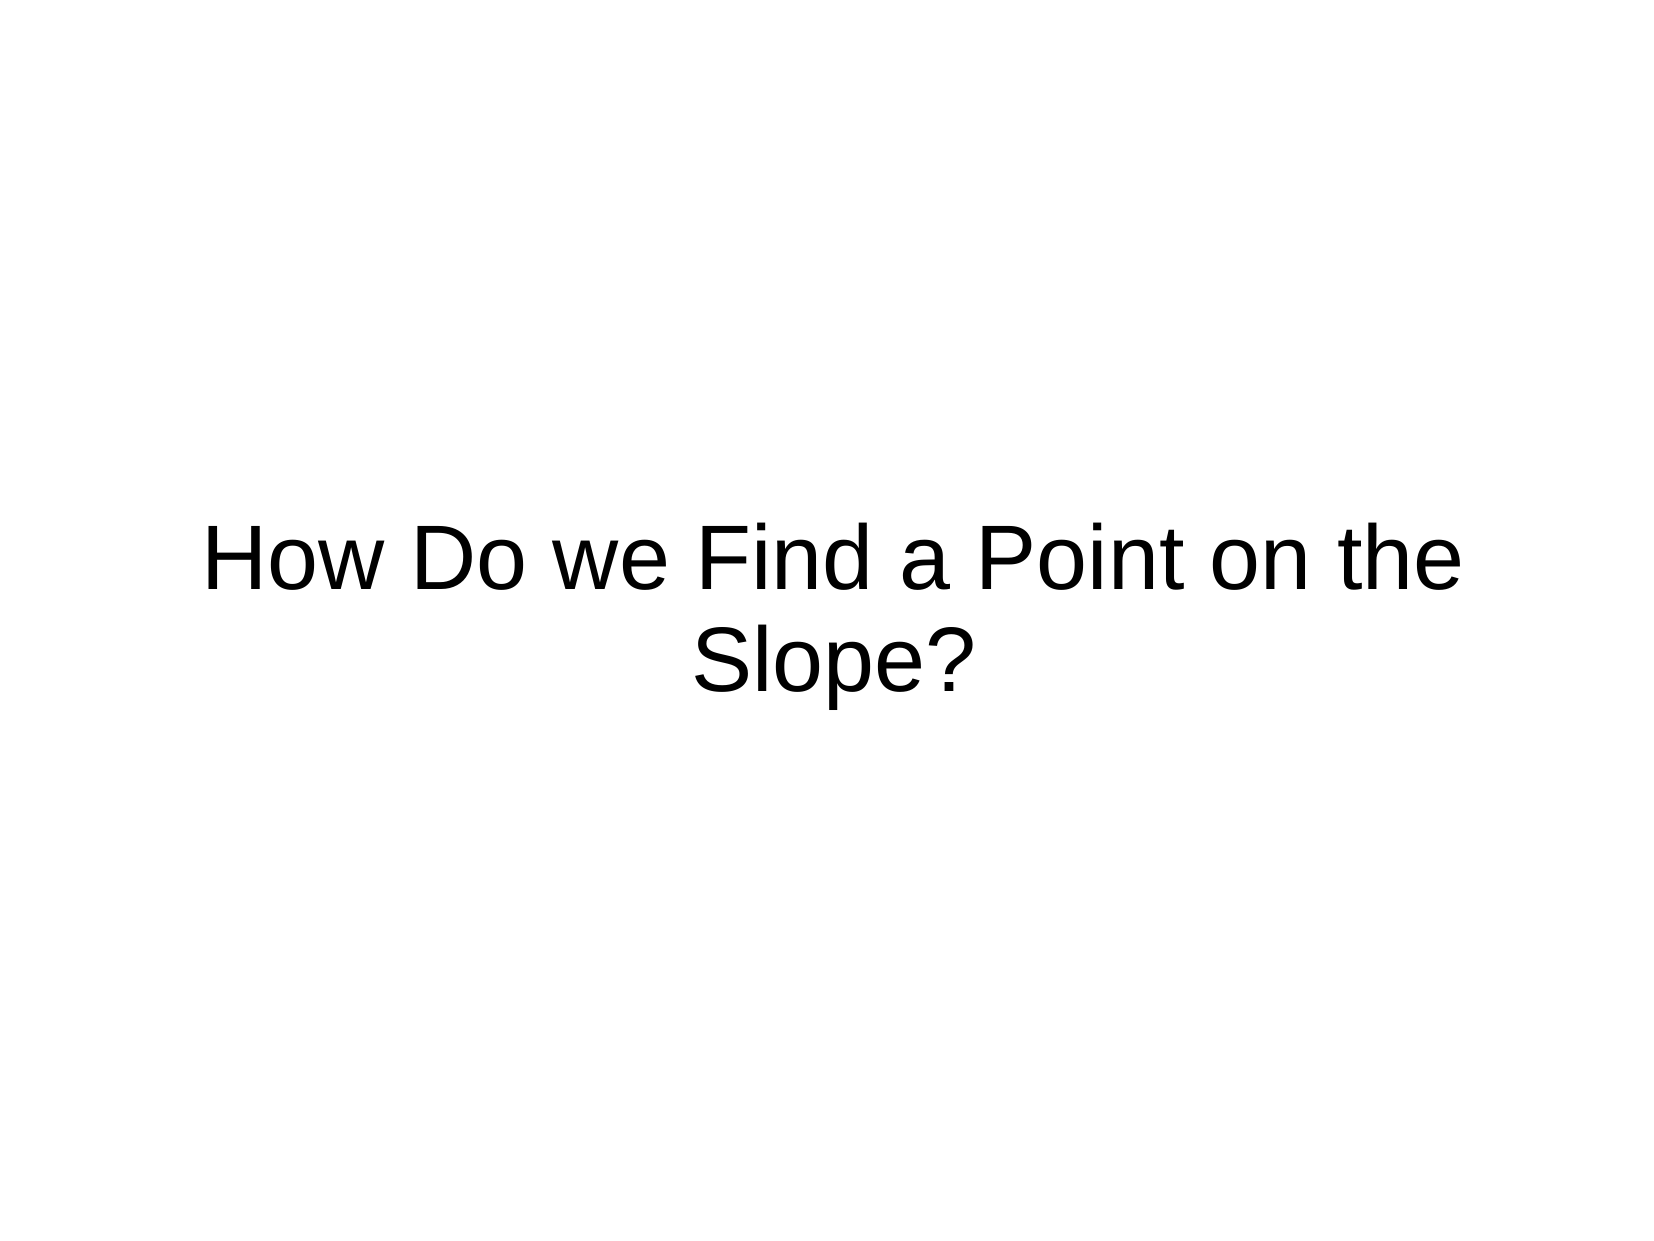

# How Do we Find a Point on the Slope?